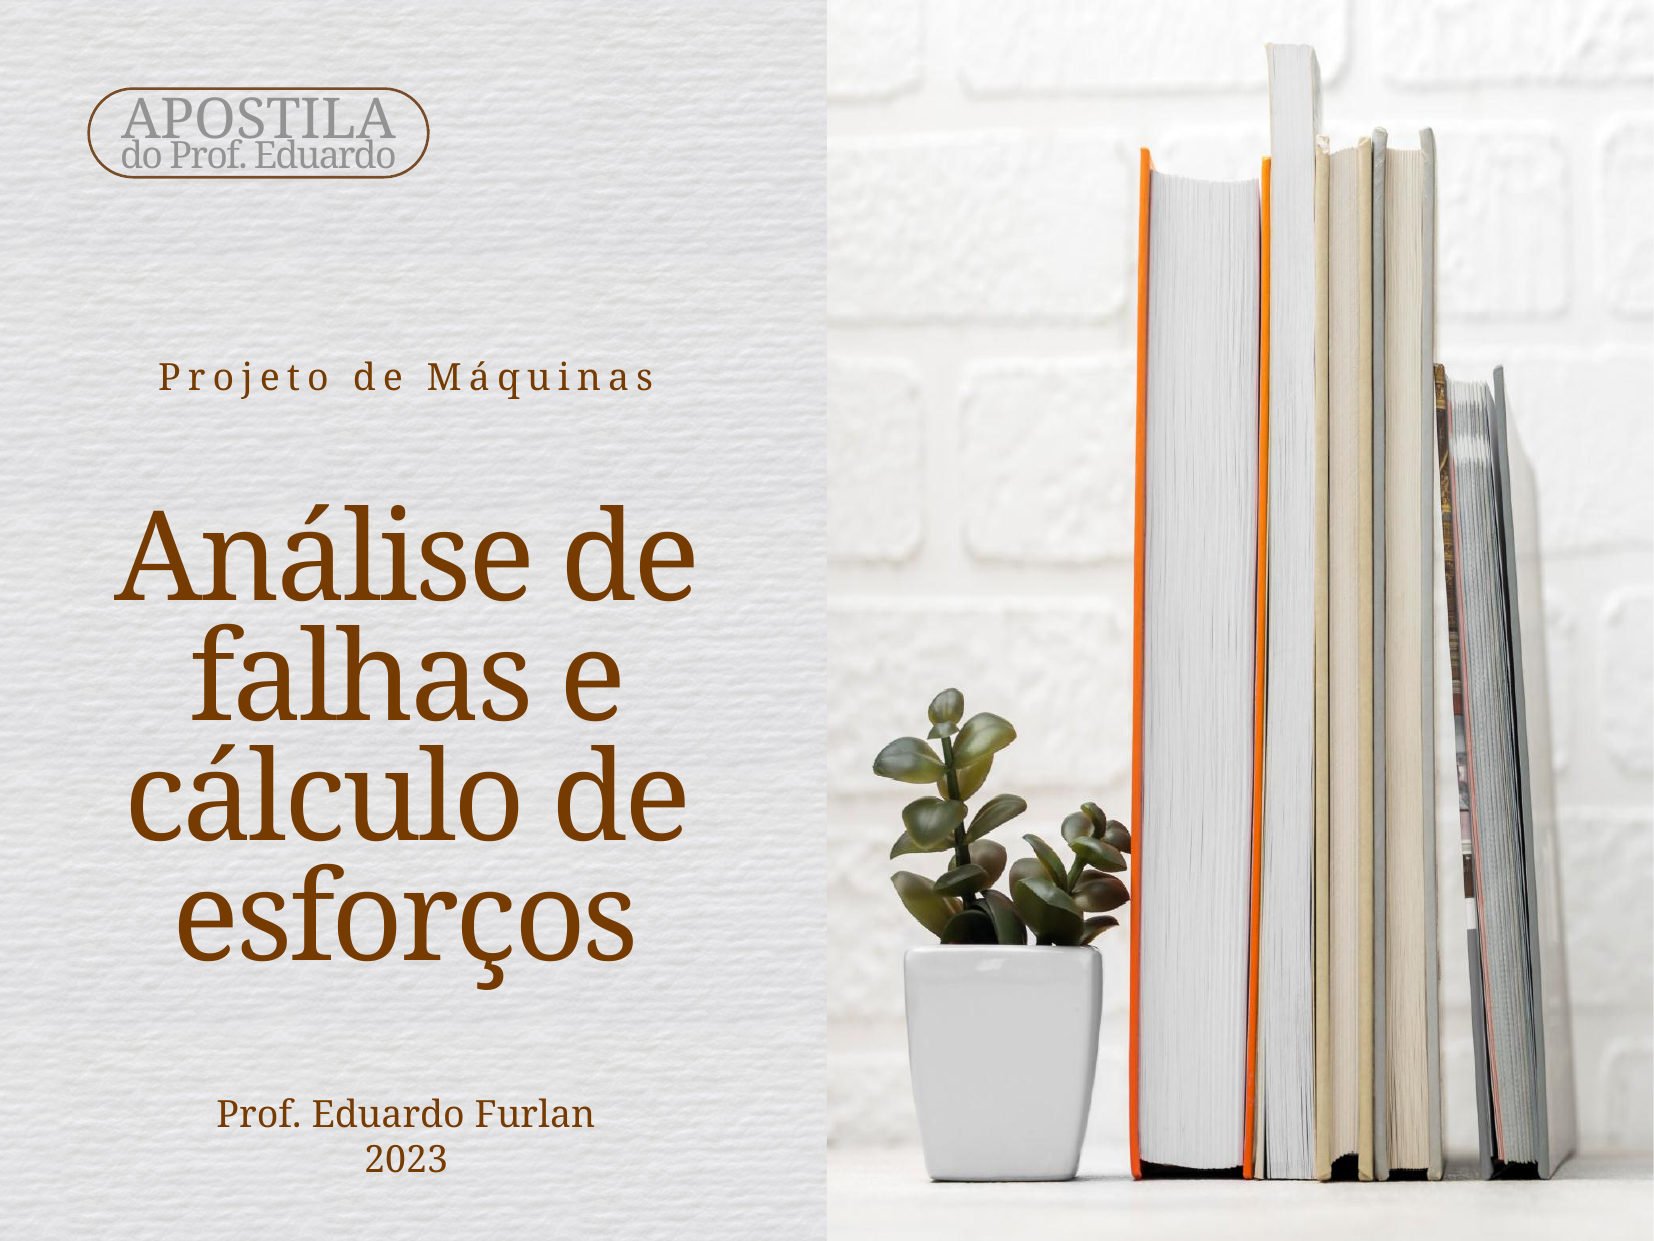

1
APOSTILA
do Prof. Eduardo
Projeto de Máquinas
Análise de falhas e cálculo de esforços
Prof. Eduardo Furlan
2023